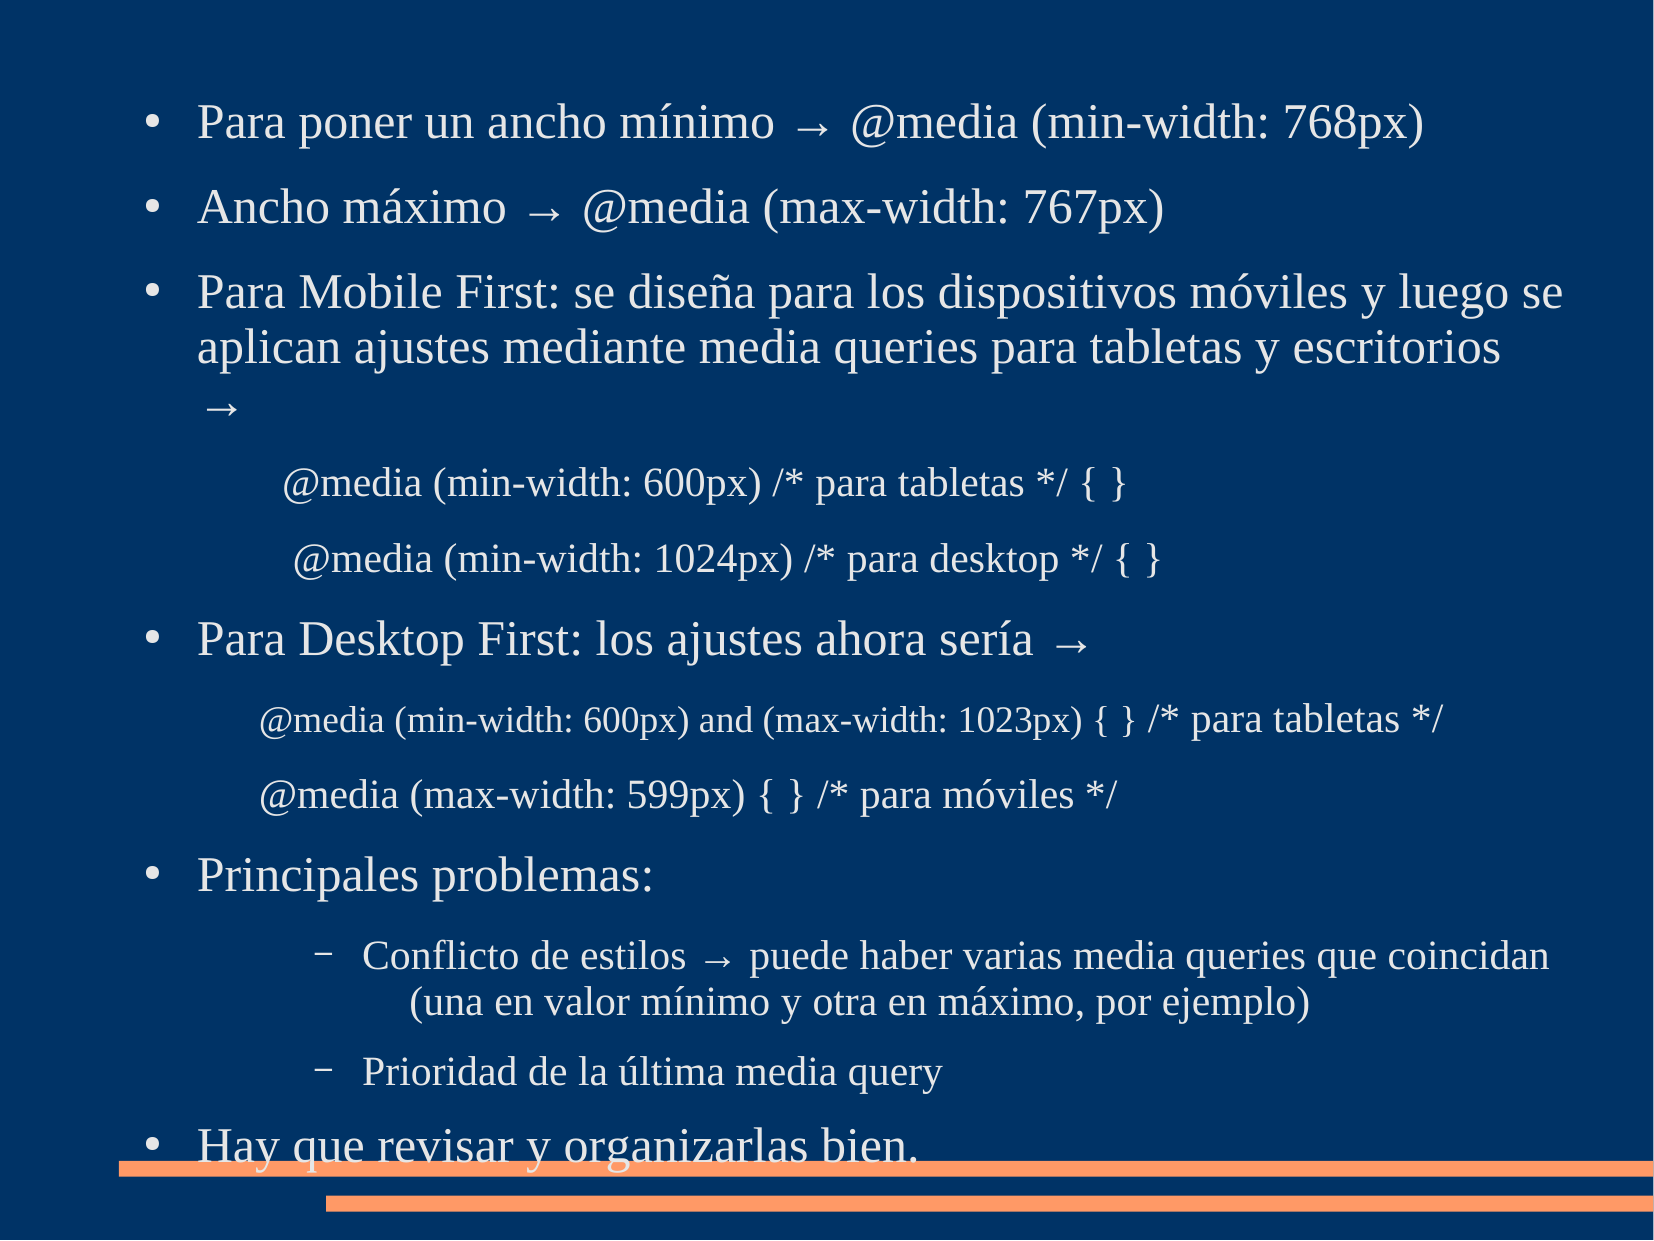

# Para poner un ancho mínimo → @media (min-width: 768px)
Ancho máximo → @media (max-width: 767px)
Para Mobile First: se diseña para los dispositivos móviles y luego se aplican ajustes mediante media queries para tabletas y escritorios →
@media (min-width: 600px) /* para tabletas */ { }
 @media (min-width: 1024px) /* para desktop */ { }
Para Desktop First: los ajustes ahora sería →
@media (min-width: 600px) and (max-width: 1023px) { } /* para tabletas */
@media (max-width: 599px) { } /* para móviles */
Principales problemas:
Conflicto de estilos → puede haber varias media queries que coincidan (una en valor mínimo y otra en máximo, por ejemplo)
Prioridad de la última media query
Hay que revisar y organizarlas bien.